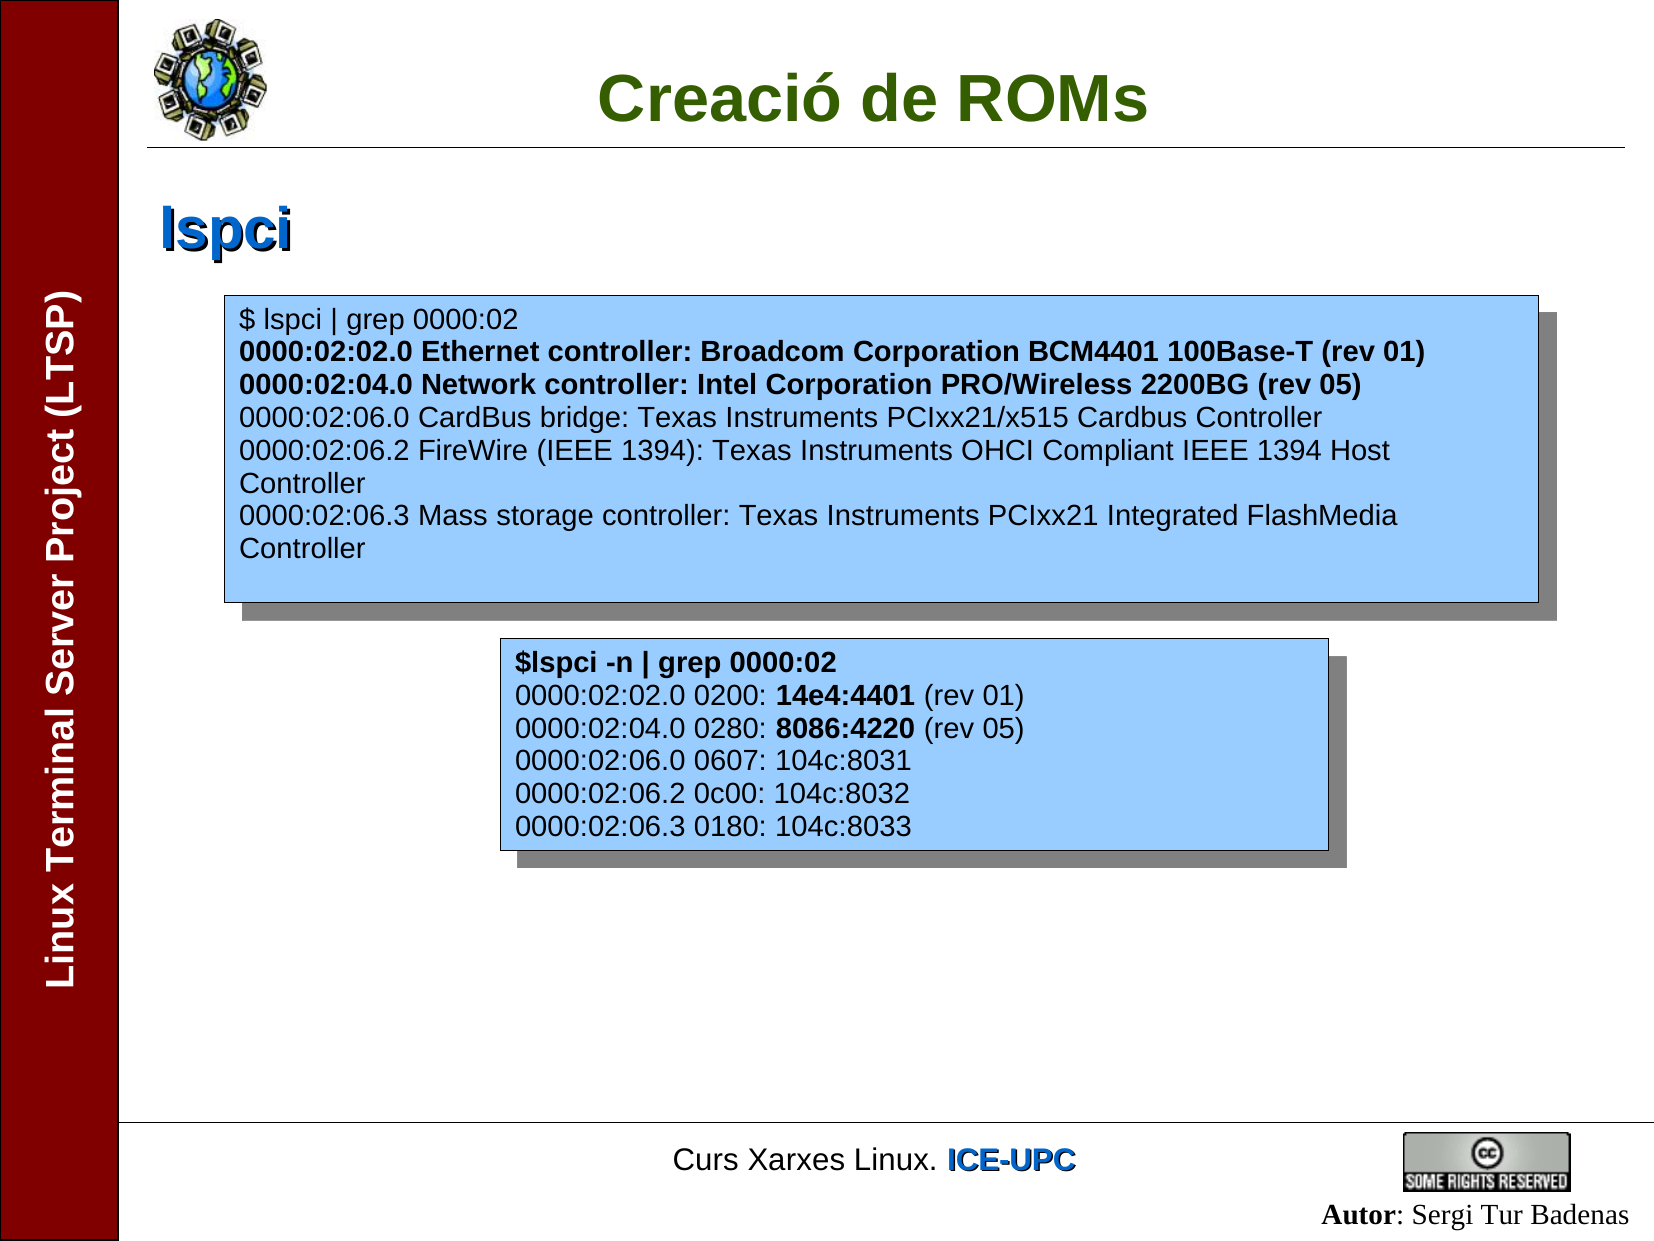

# Creació de ROMs
lspci
$ lspci | grep 0000:02
0000:02:02.0 Ethernet controller: Broadcom Corporation BCM4401 100Base-T (rev 01)
0000:02:04.0 Network controller: Intel Corporation PRO/Wireless 2200BG (rev 05)
0000:02:06.0 CardBus bridge: Texas Instruments PCIxx21/x515 Cardbus Controller
0000:02:06.2 FireWire (IEEE 1394): Texas Instruments OHCI Compliant IEEE 1394 Host Controller
0000:02:06.3 Mass storage controller: Texas Instruments PCIxx21 Integrated FlashMedia Controller
$lspci -n | grep 0000:02
0000:02:02.0 0200: 14e4:4401 (rev 01)
0000:02:04.0 0280: 8086:4220 (rev 05)
0000:02:06.0 0607: 104c:8031
0000:02:06.2 0c00: 104c:8032
0000:02:06.3 0180: 104c:8033